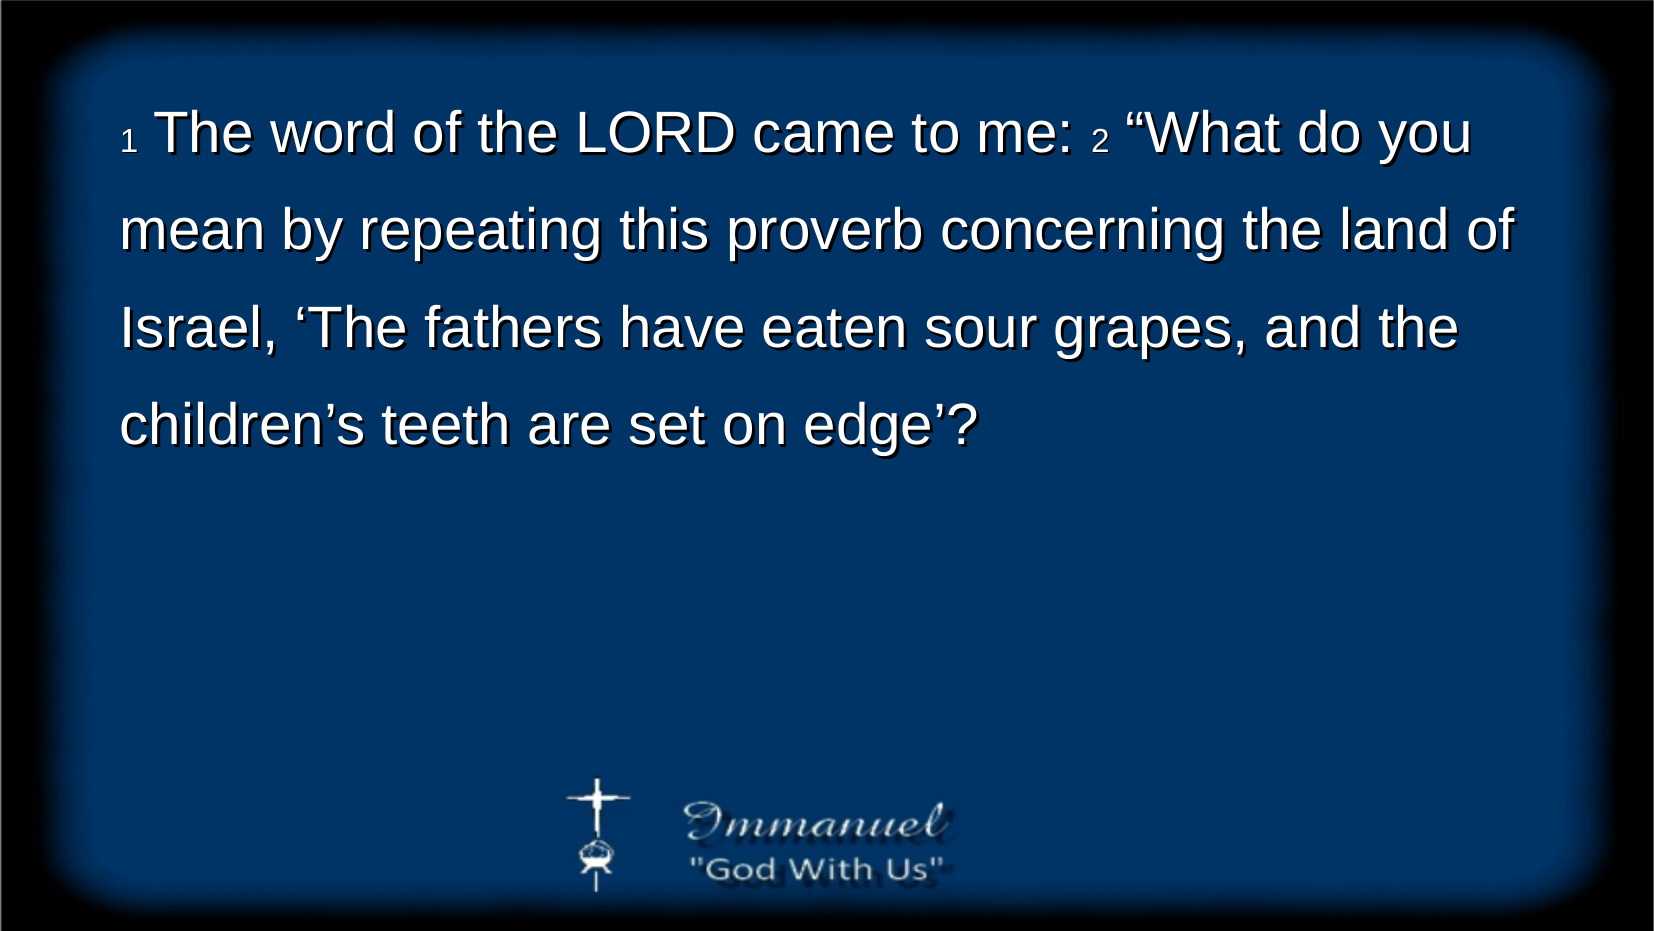

1 The word of the LORD came to me: 2 “What do you mean by repeating this proverb concerning the land of Israel, ‘The fathers have eaten sour grapes, and the children’s teeth are set on edge’?